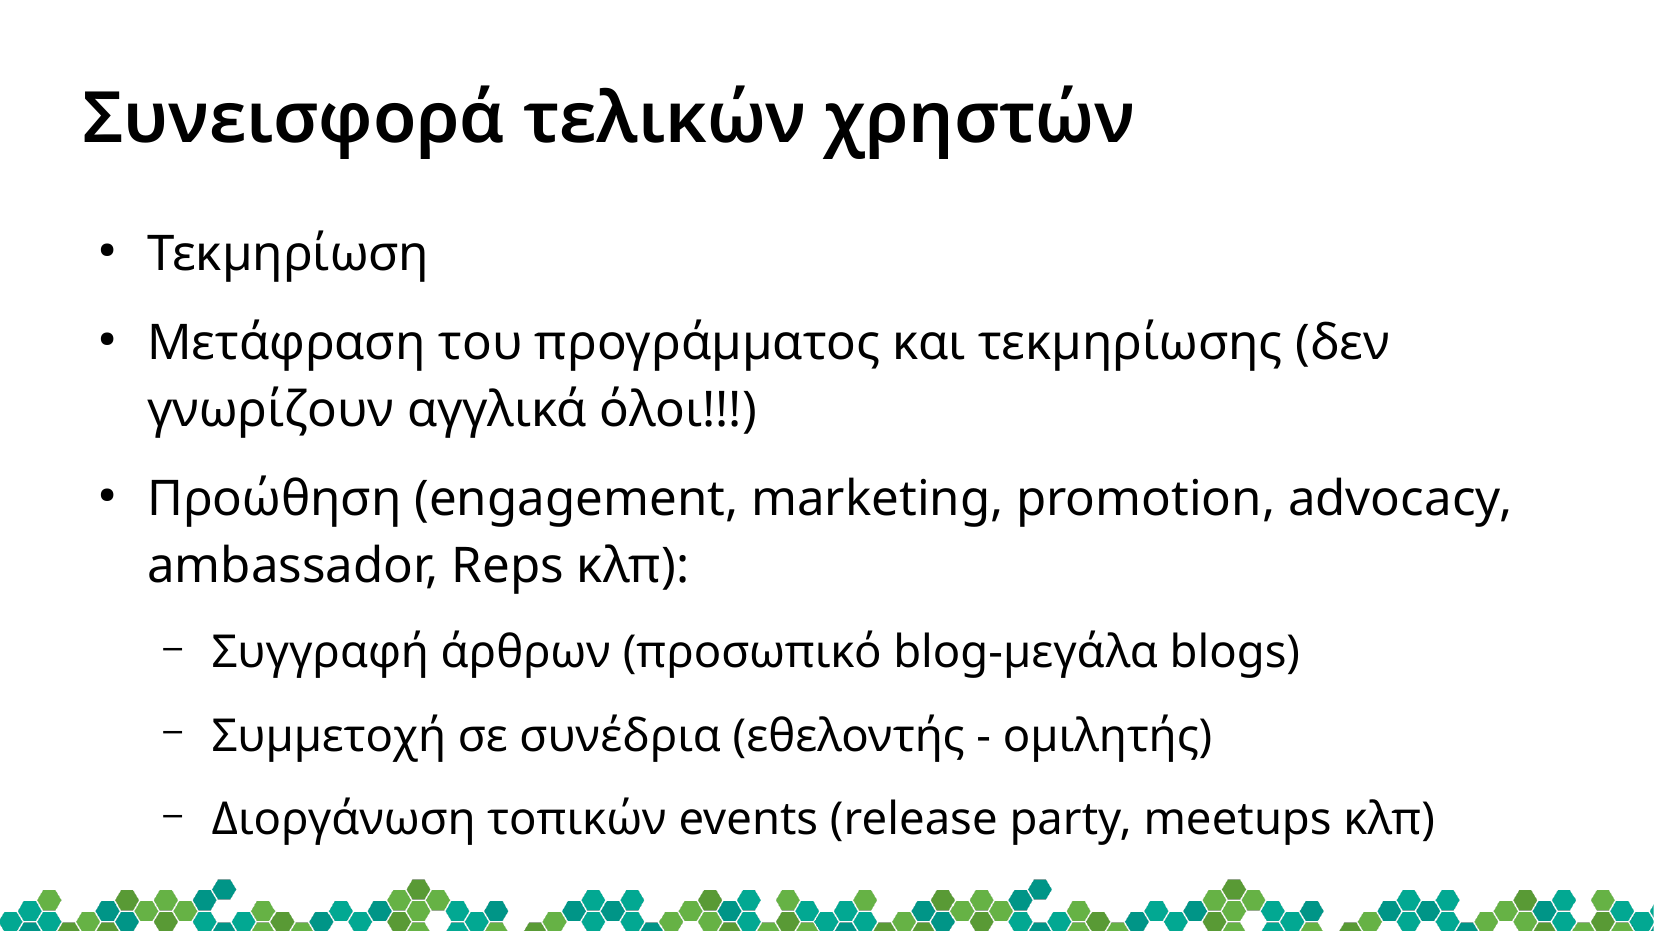

# Συνεισφορά τελικών χρηστών
Τεκμηρίωση
Μετάφραση του προγράμματος και τεκμηρίωσης (δεν γνωρίζουν αγγλικά όλοι!!!)
Προώθηση (engagement, marketing, promotion, advocacy, ambassador, Reps κλπ):
Συγγραφή άρθρων (προσωπικό blog-μεγάλα blogs)
Συμμετοχή σε συνέδρια (εθελοντής - ομιλητής)
Διοργάνωση τοπικών events (release party, meetups κλπ)